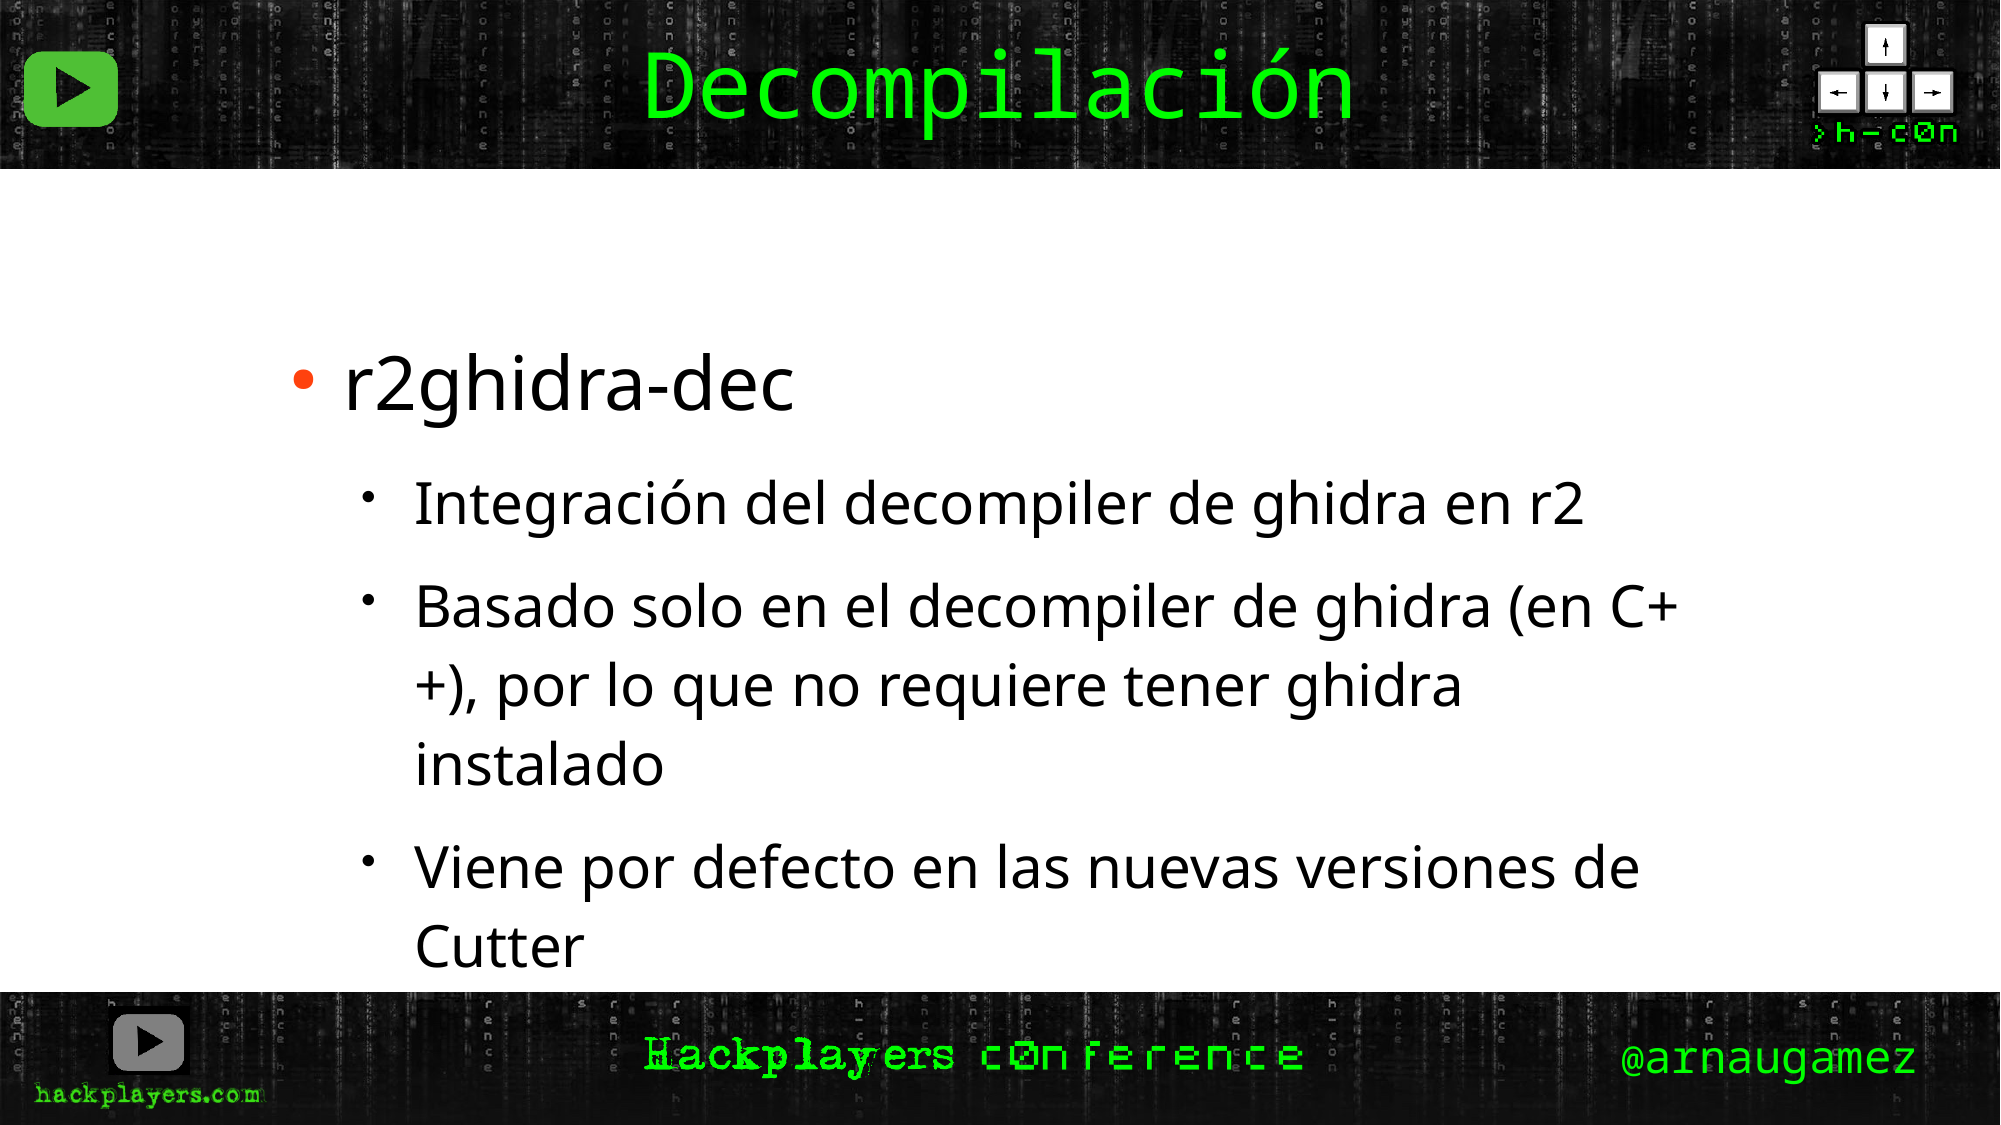

# Decompilación
r2ghidra-dec
Integración del decompiler de ghidra en r2
Basado solo en el decompiler de ghidra (en C++), por lo que no requiere tener ghidra instalado
Viene por defecto en las nuevas versiones de Cutter